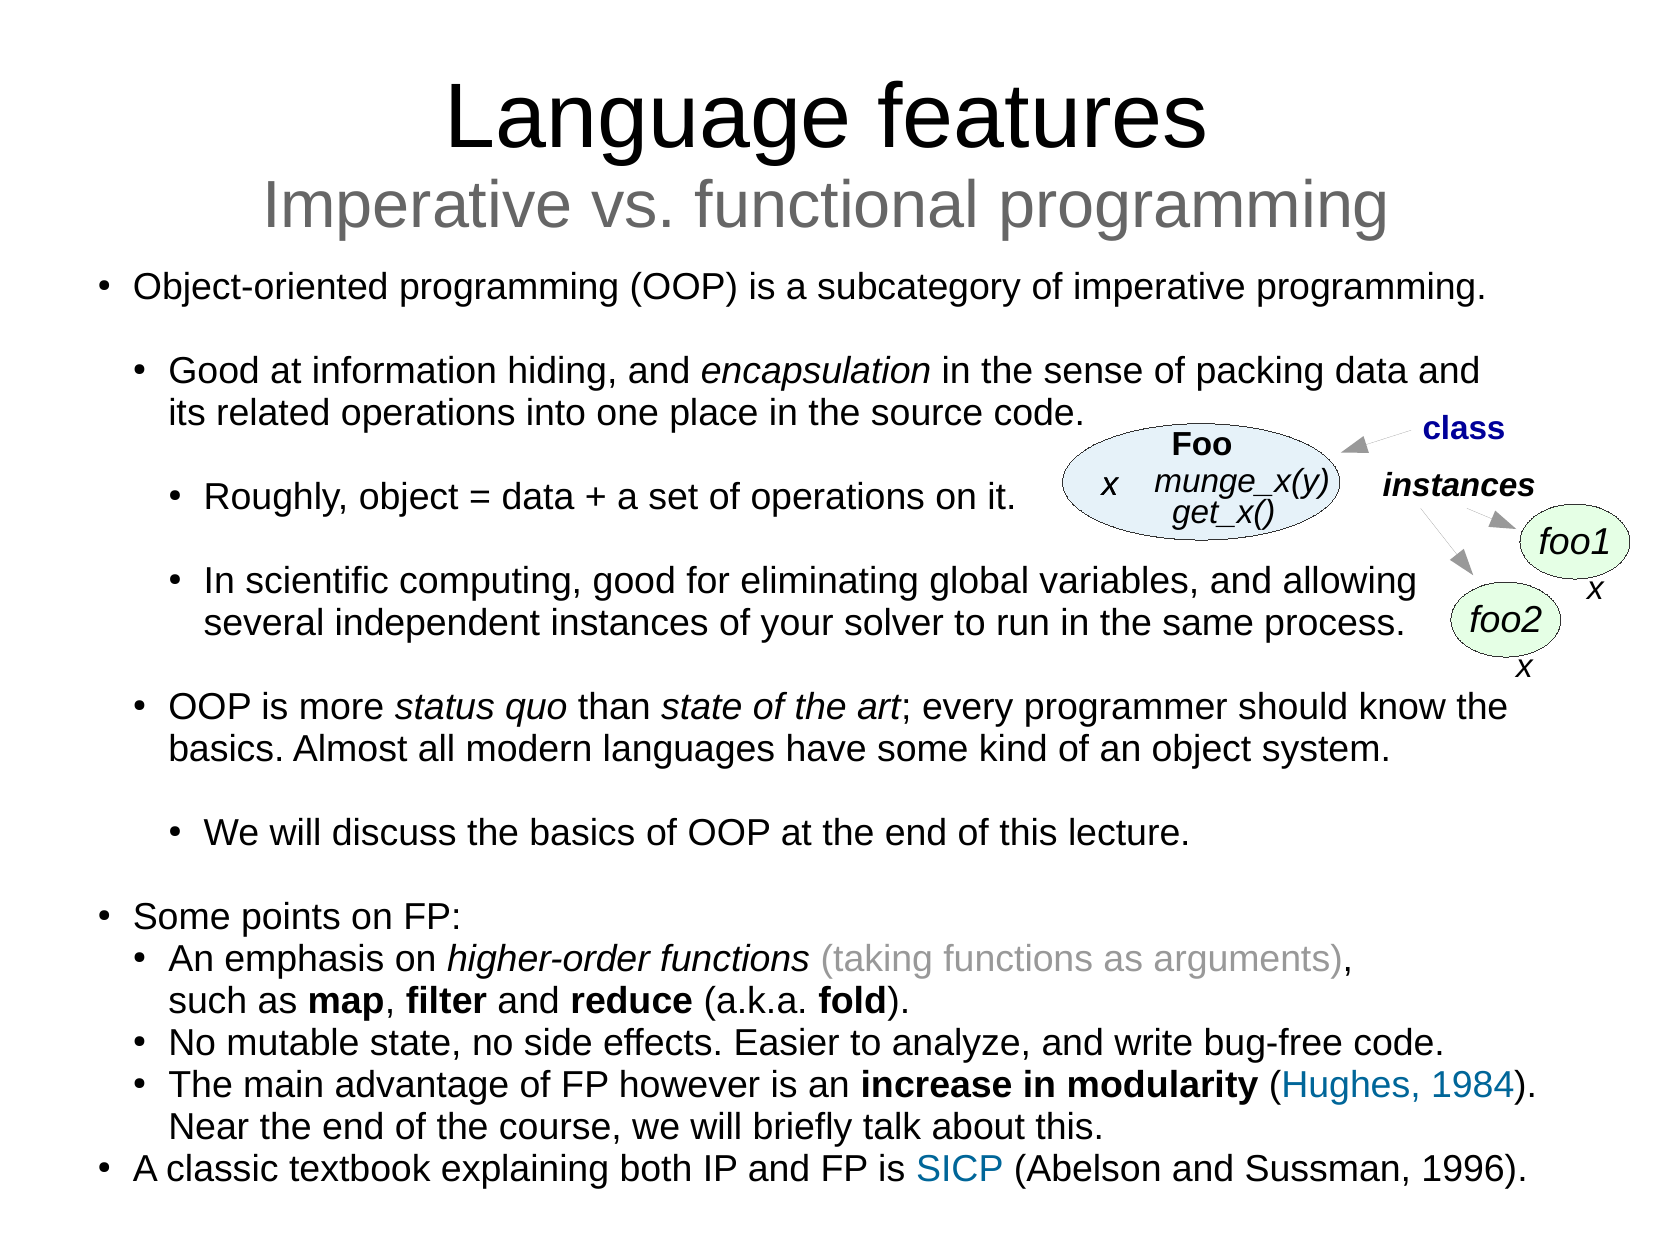

# Language features Imperative vs. functional programming
Object-oriented programming (OOP) is a subcategory of imperative programming.
Good at information hiding, and encapsulation in the sense of packing data and
its related operations into one place in the source code.
Roughly, object = data + a set of operations on it.
In scientific computing, good for eliminating global variables, and allowing several independent instances of your solver to run in the same process.
OOP is more status quo than state of the art; every programmer should know the basics. Almost all modern languages have some kind of an object system.
We will discuss the basics of OOP at the end of this lecture.
Some points on FP:
An emphasis on higher-order functions (taking functions as arguments),
such as map, filter and reduce (a.k.a. fold).
No mutable state, no side effects. Easier to analyze, and write bug-free code.
The main advantage of FP however is an increase in modularity (Hughes, 1984).
Near the end of the course, we will briefly talk about this.
A classic textbook explaining both IP and FP is SICP (Abelson and Sussman, 1996).
class
Foo
munge_x(y)
x
x
instances
get_x()
foo1
x
foo2
x